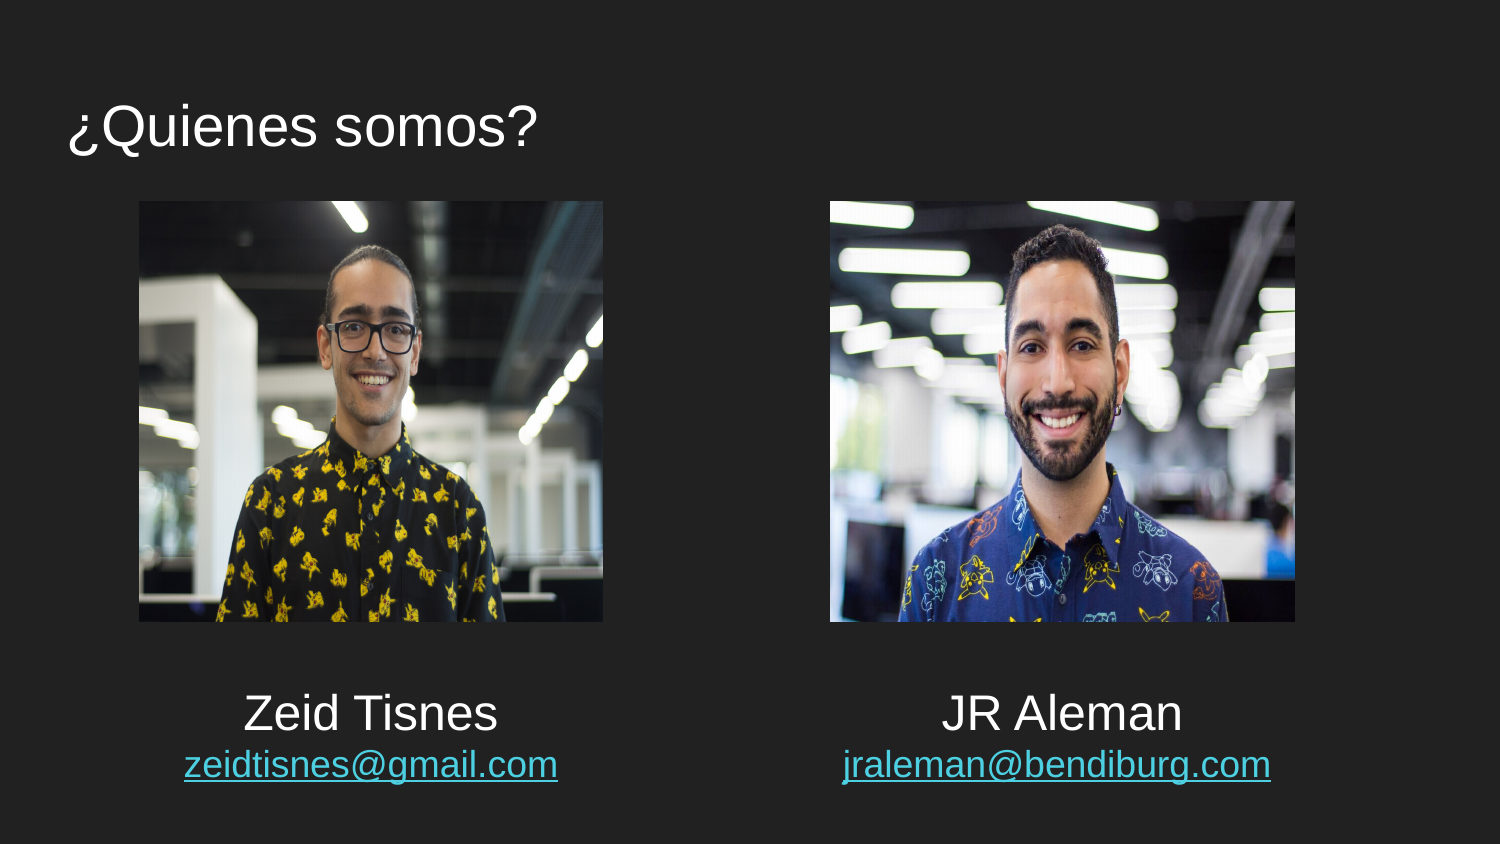

# ¿Quienes somos?
Zeid Tisnes
zeidtisnes@gmail.com
JR Aleman
jraleman@bendiburg.com